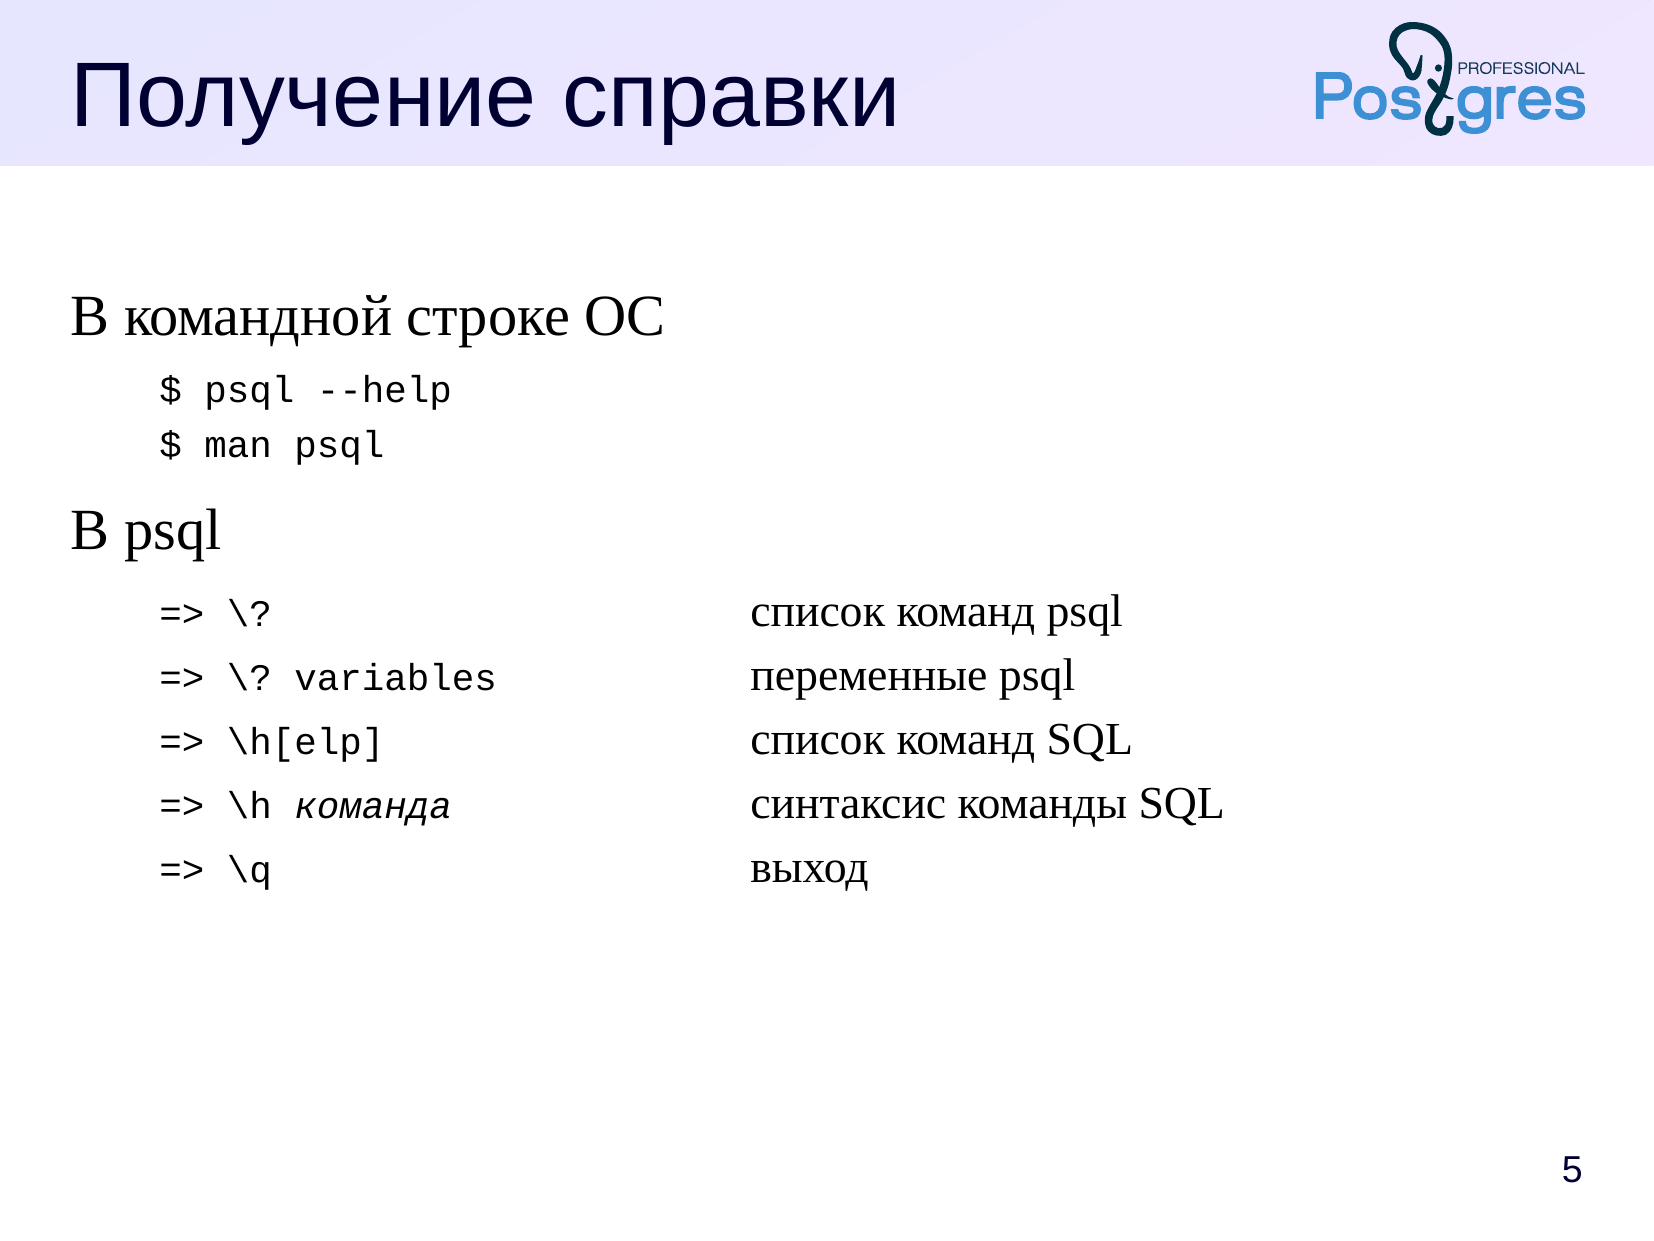

# Получение справки
В командной строке ОС
$ psql --help
$ man psql
В psql
=> \?	список команд psql
=> \? variables	переменные psql
=> \h[elp]	список команд SQL
=> \h команда	синтаксис команды SQL
=> \q	выход